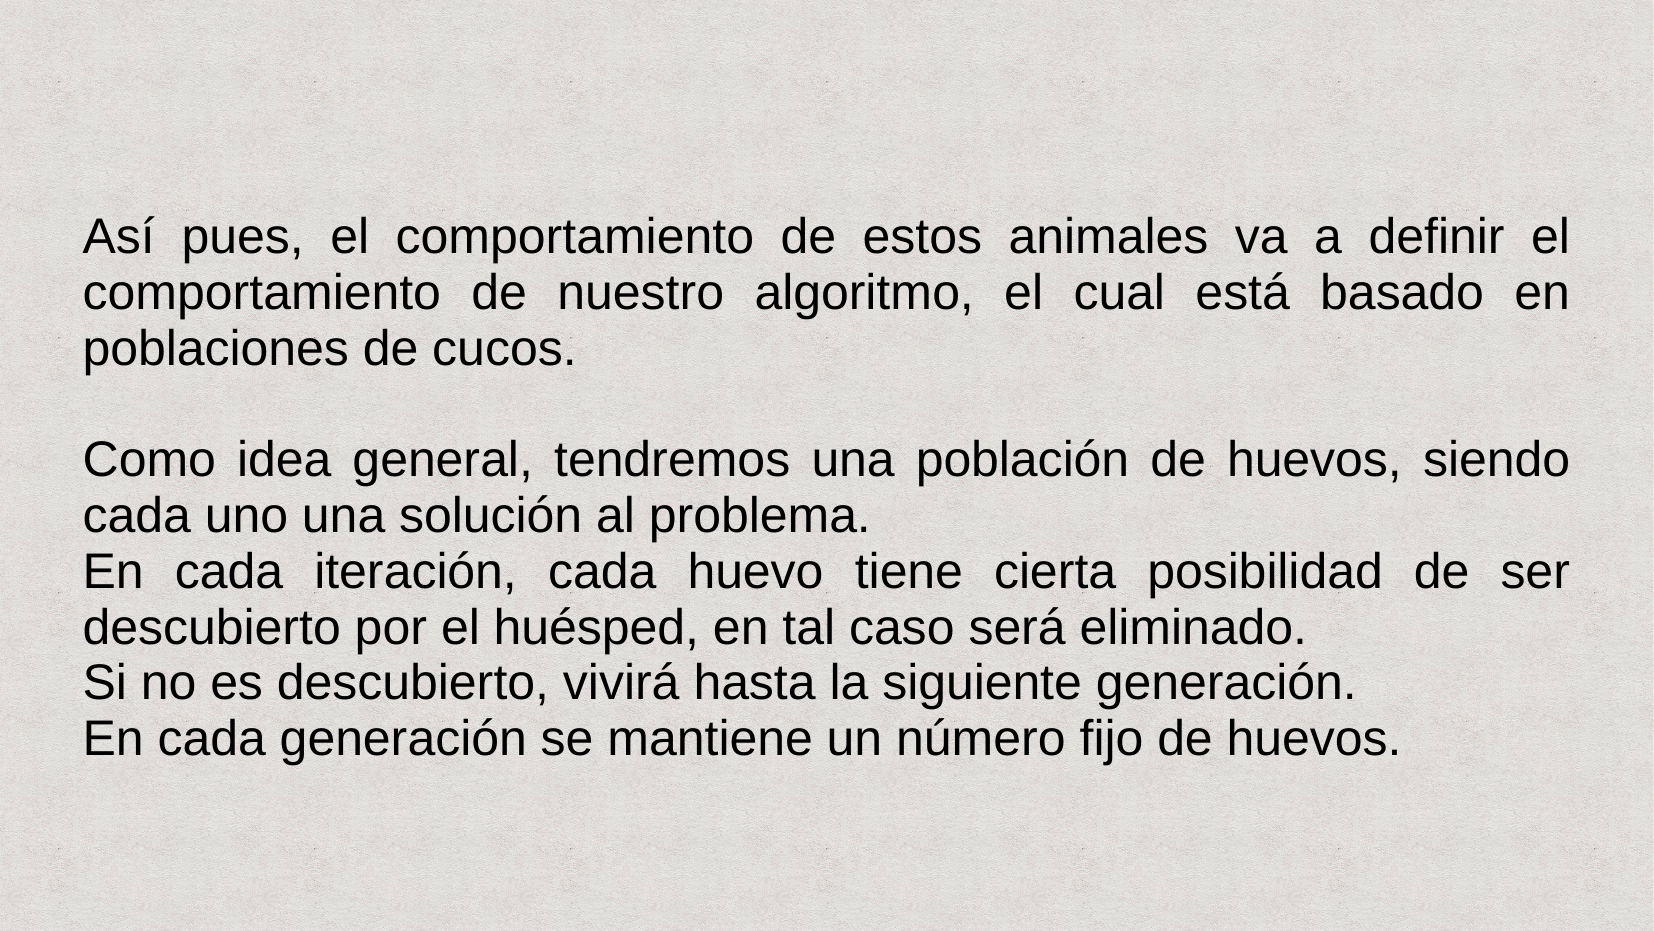

# Así pues, el comportamiento de estos animales va a definir el comportamiento de nuestro algoritmo, el cual está basado en poblaciones de cucos.
Como idea general, tendremos una población de huevos, siendo cada uno una solución al problema.
En cada iteración, cada huevo tiene cierta posibilidad de ser descubierto por el huésped, en tal caso será eliminado.
Si no es descubierto, vivirá hasta la siguiente generación.
En cada generación se mantiene un número fijo de huevos.